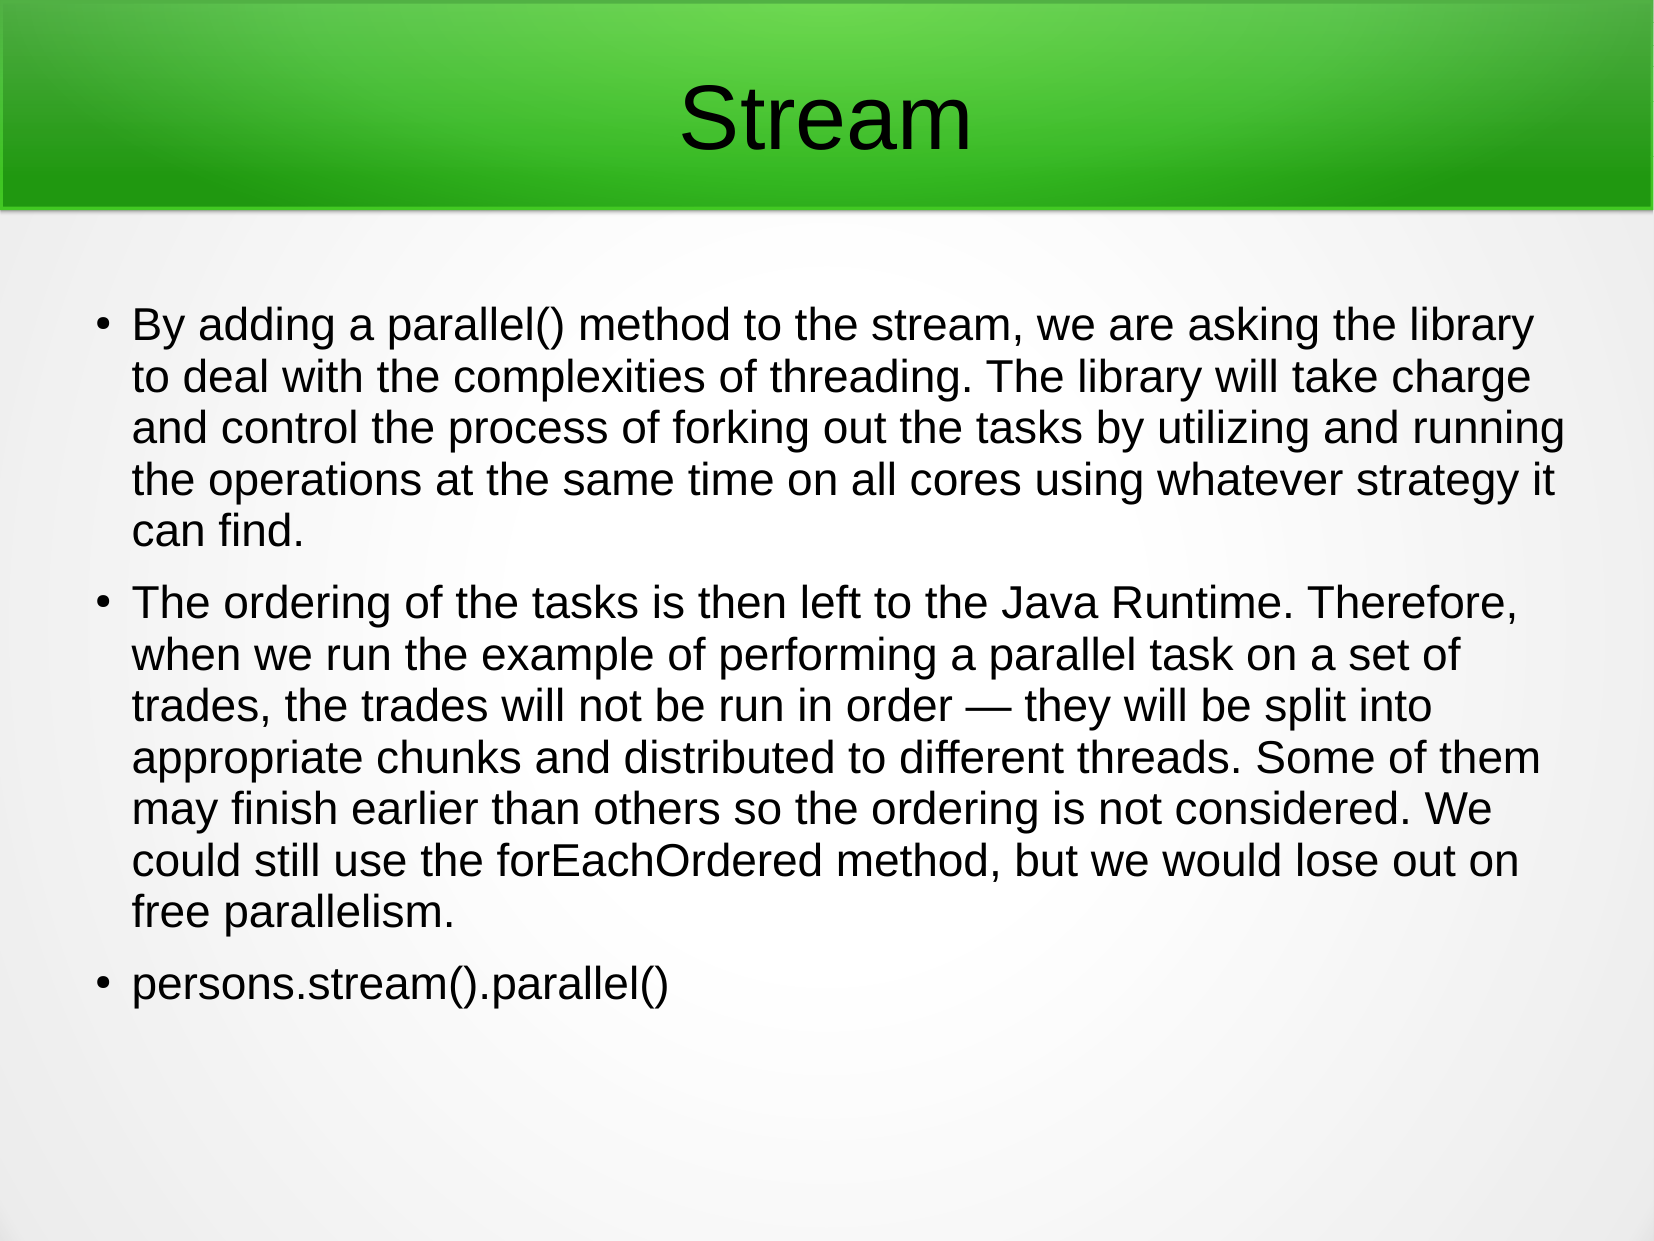

# Stream
By adding a parallel() method to the stream, we are asking the library to deal with the complexities of threading. The library will take charge and control the process of forking out the tasks by utilizing and running the operations at the same time on all cores using whatever strategy it can find.
The ordering of the tasks is then left to the Java Runtime. Therefore, when we run the example of performing a parallel task on a set of trades, the trades will not be run in order — they will be split into appropriate chunks and distributed to different threads. Some of them may finish earlier than others so the ordering is not considered. We could still use the forEachOrdered method, but we would lose out on free parallelism.
persons.stream().parallel()